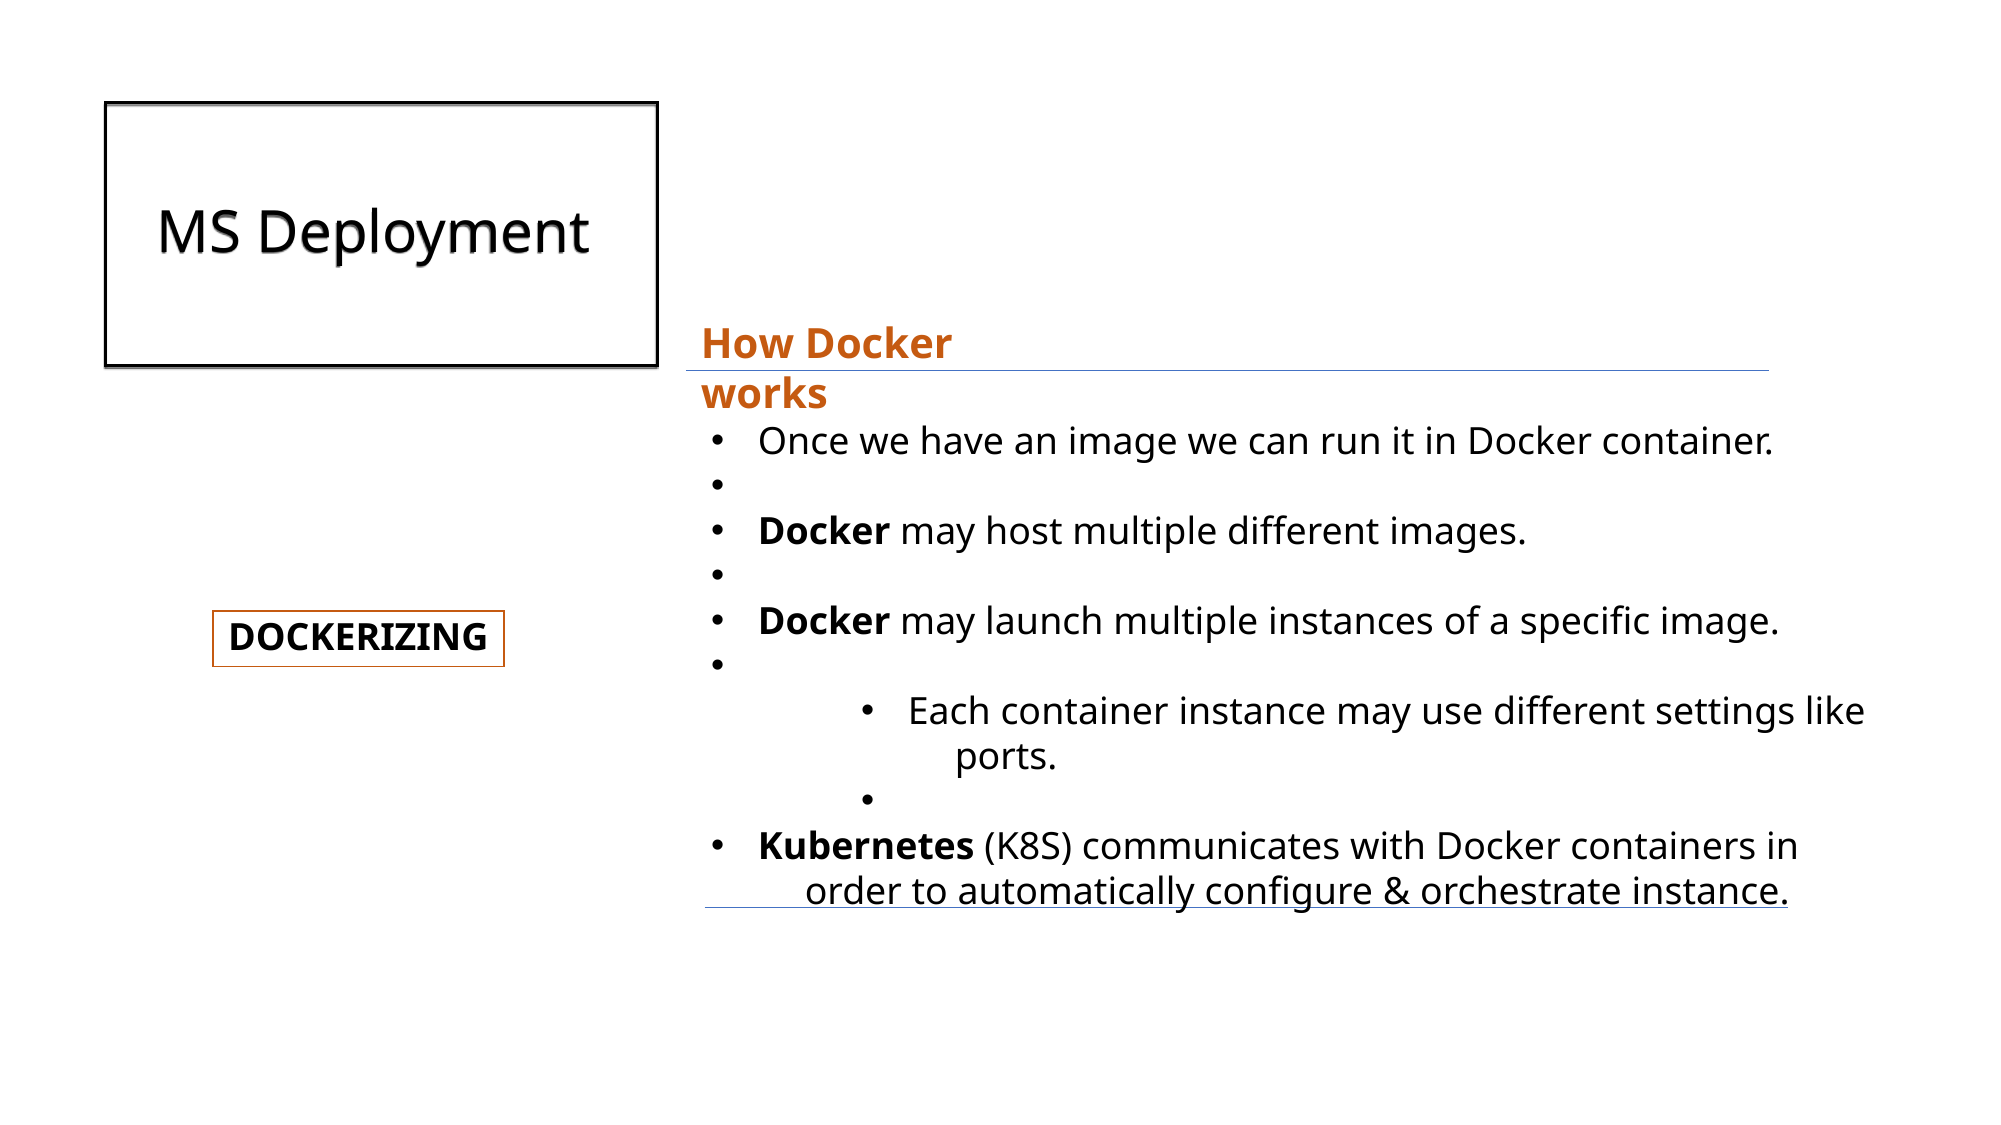

# MS Deployment
How Docker works
Once we have an image we can run it in Docker container.
Docker may host multiple different images.
Docker may launch multiple instances of a specific image.
Each container instance may use different settings like ports.
Kubernetes (K8S) communicates with Docker containers in order to automatically configure & orchestrate instance.
DOCKERIZING